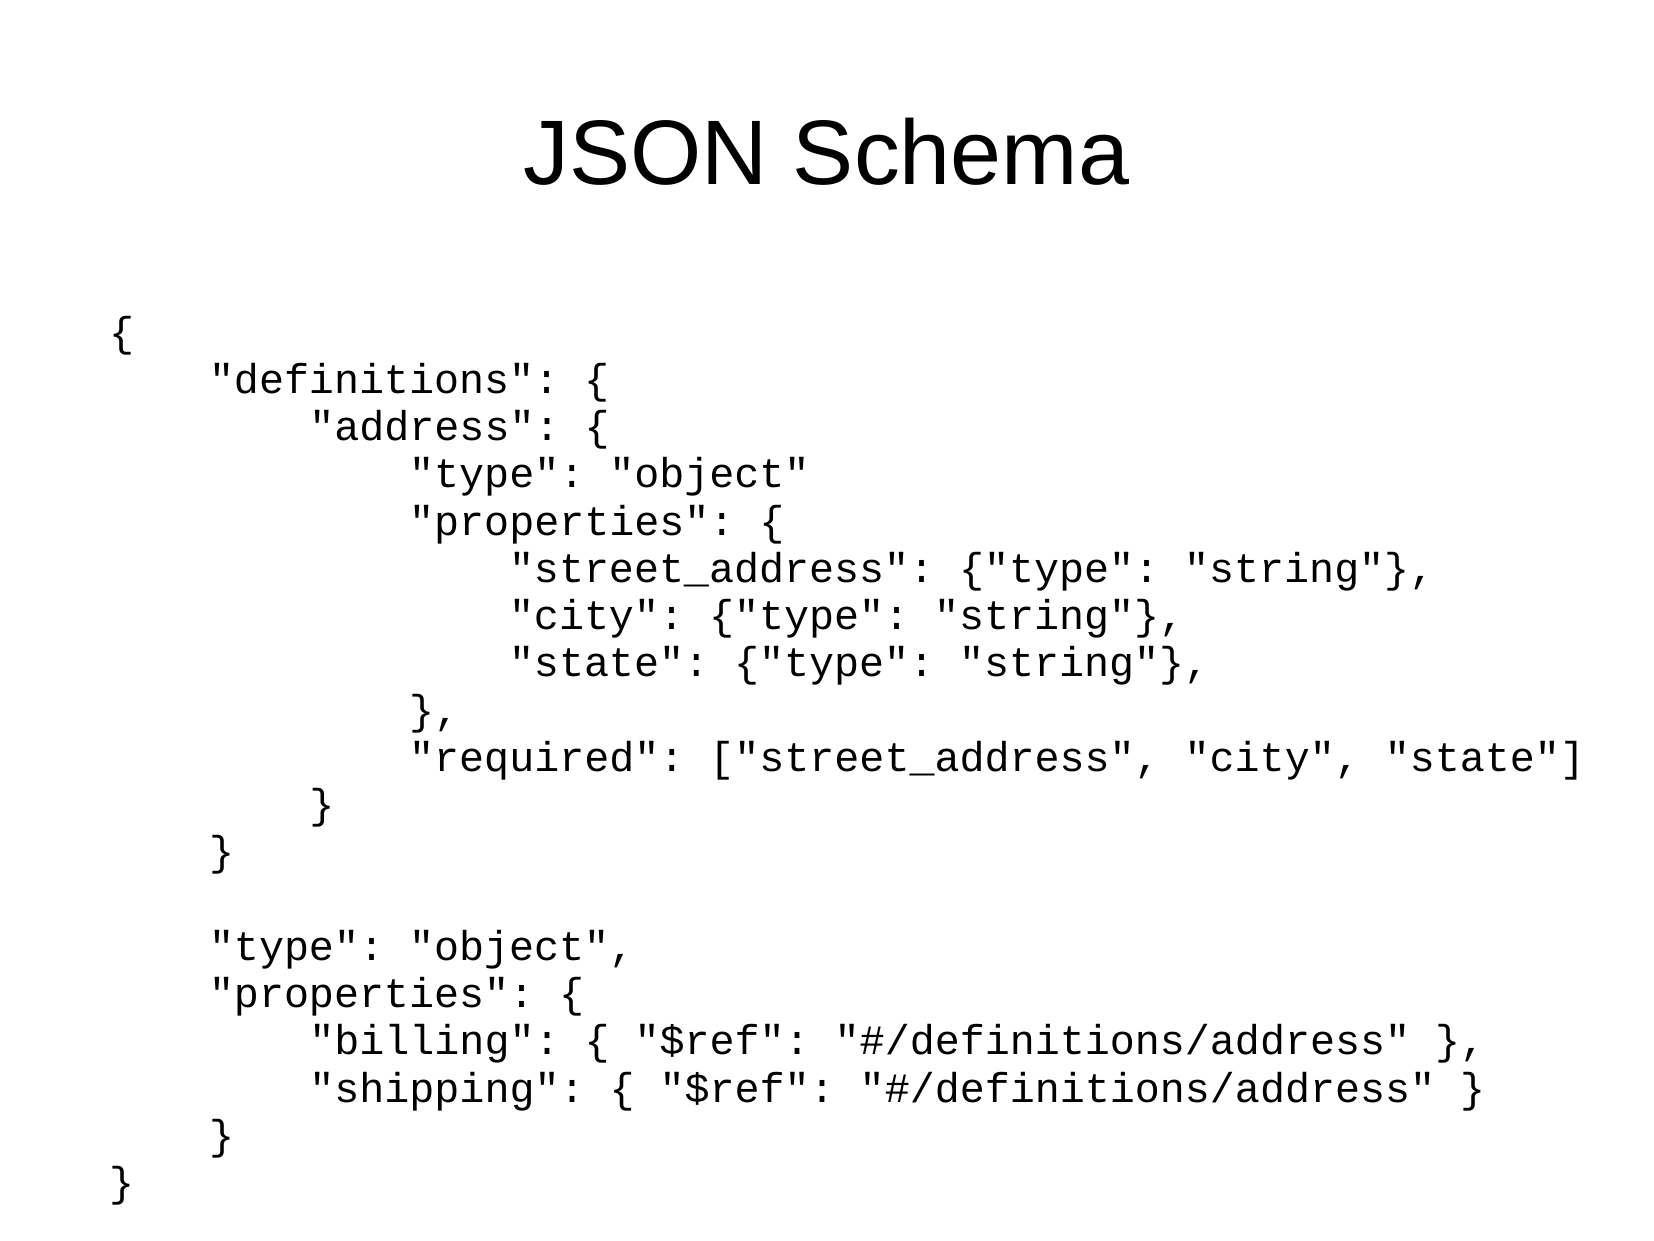

# JSON Schema
{
 "definitions": {
 "address": {
 "type": "object"
 "properties": {
 "street_address": {"type": "string"},
 "city": {"type": "string"},
 "state": {"type": "string"},
 },
 "required": ["street_address", "city", "state"]
 }
 }
 "type": "object",
 "properties": {
 "billing": { "$ref": "#/definitions/address" },
 "shipping": { "$ref": "#/definitions/address" }
 }
}